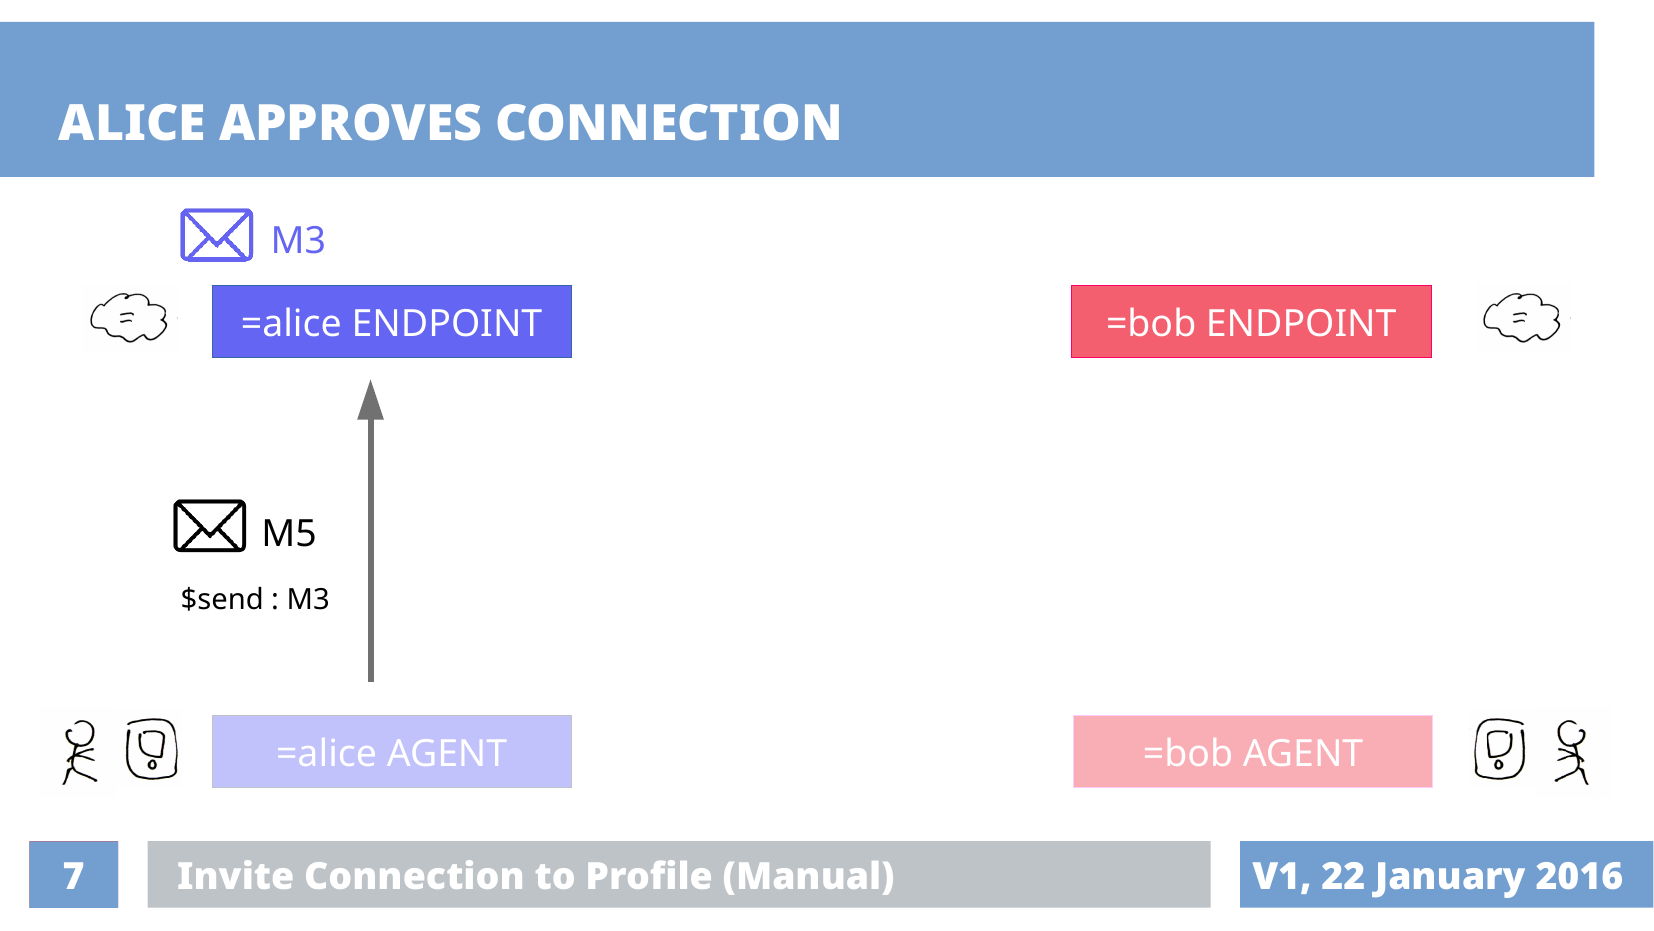

# ALICE APPROVES CONNECTION
M3
=alice ENDPOINT
=bob ENDPOINT
M5
$send : M3
=alice AGENT
=bob AGENT
7
Invite Connection to Profile (Manual)
V1, 22 January 2016